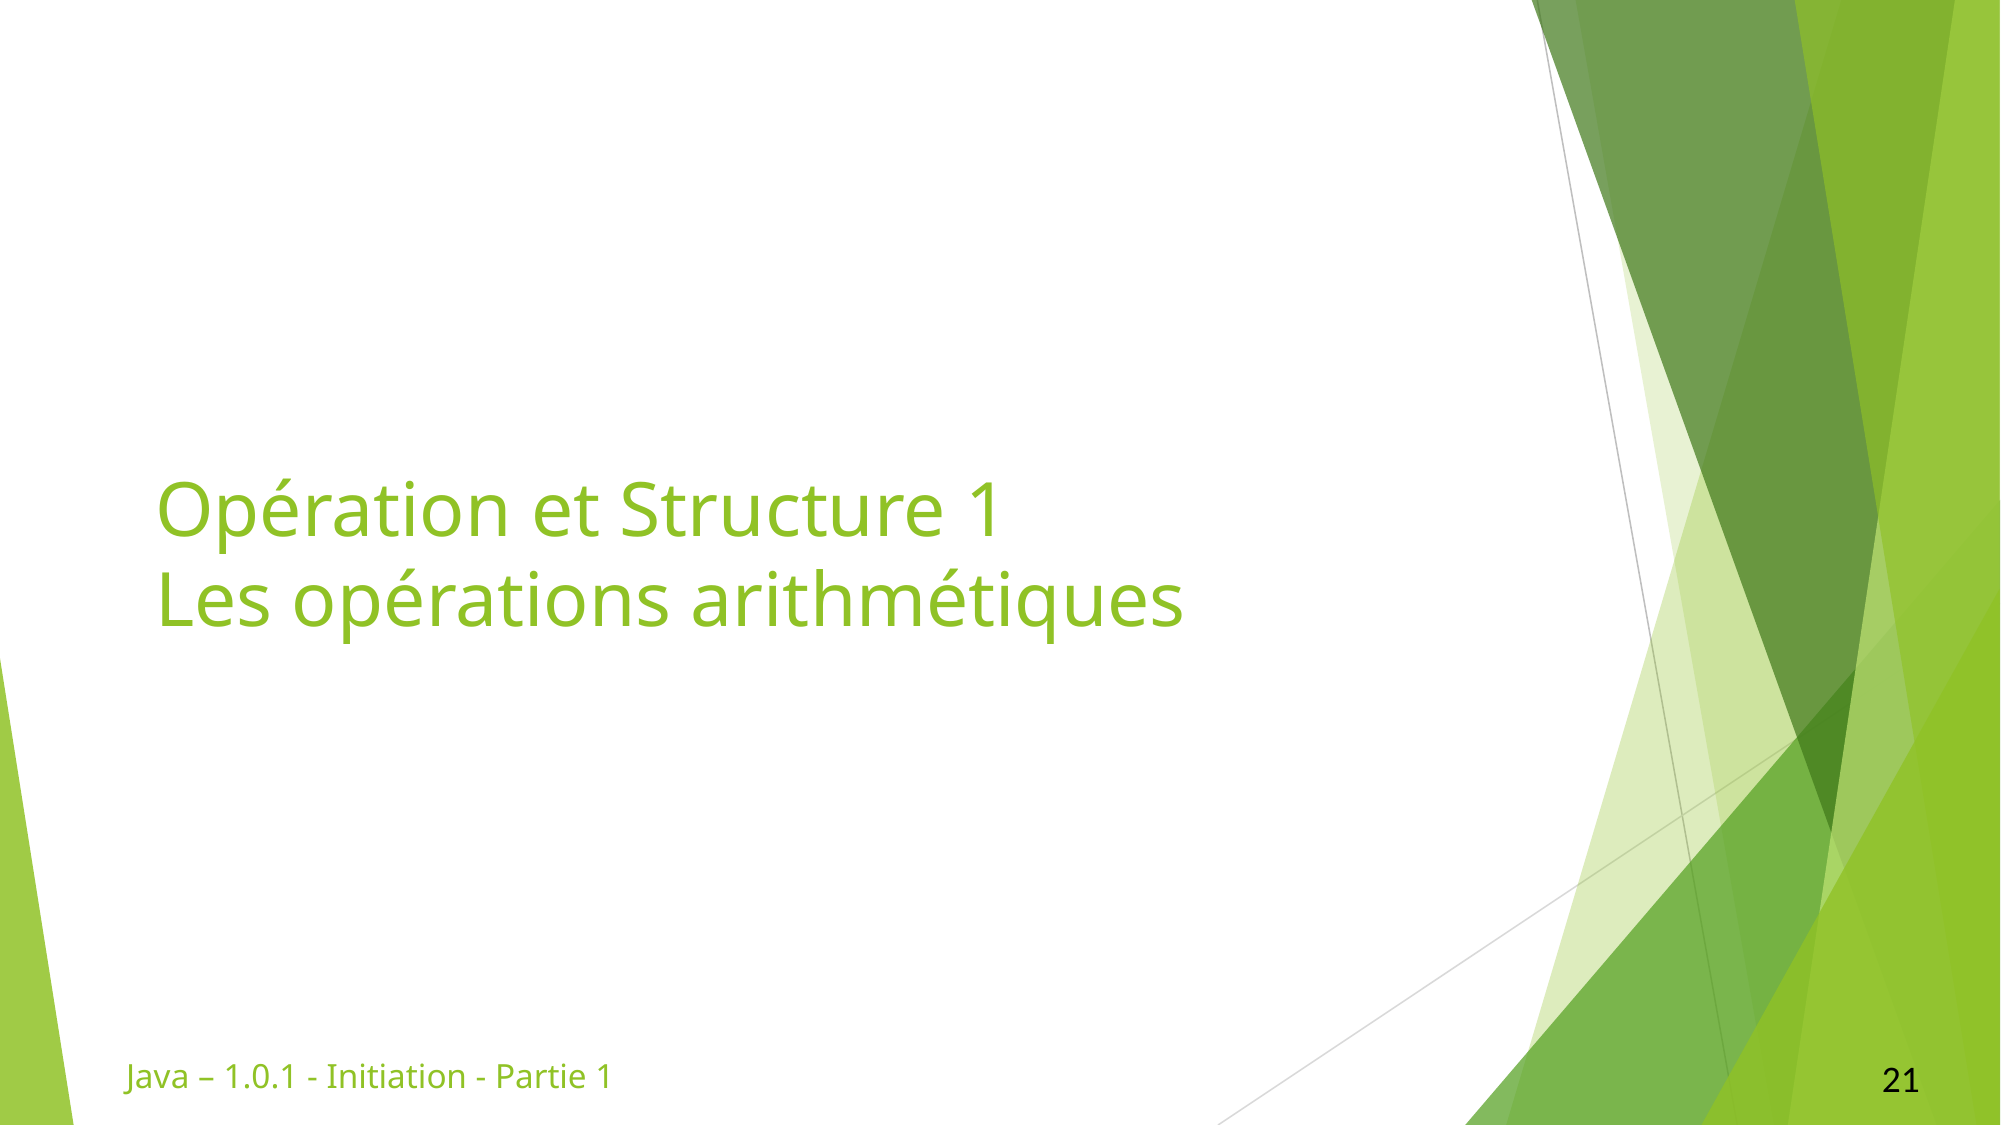

# Opération et Structure 1 Les opérations arithmétiques
Java – 1.0.1 - Initiation - Partie 1